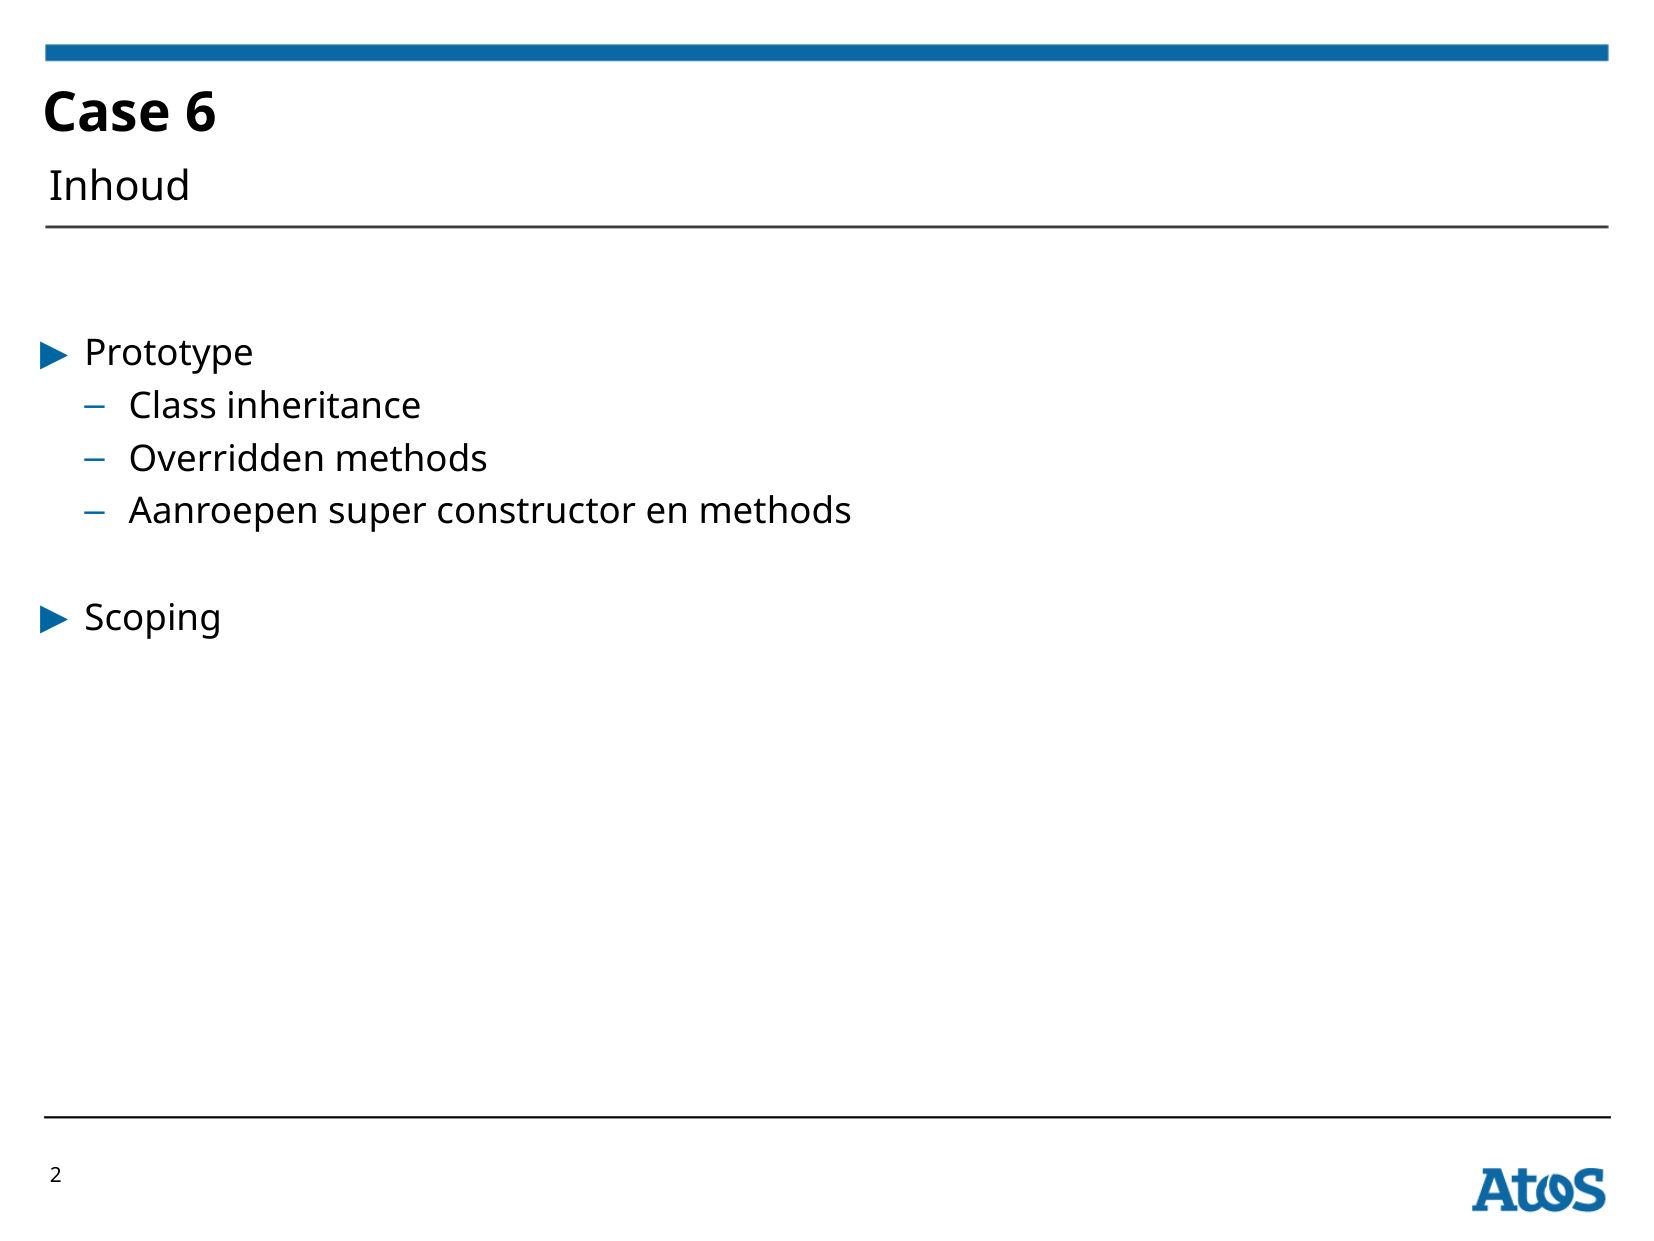

# Case 6
Inhoud
Prototype
Class inheritance
Overridden methods
Aanroepen super constructor en methods
Scoping